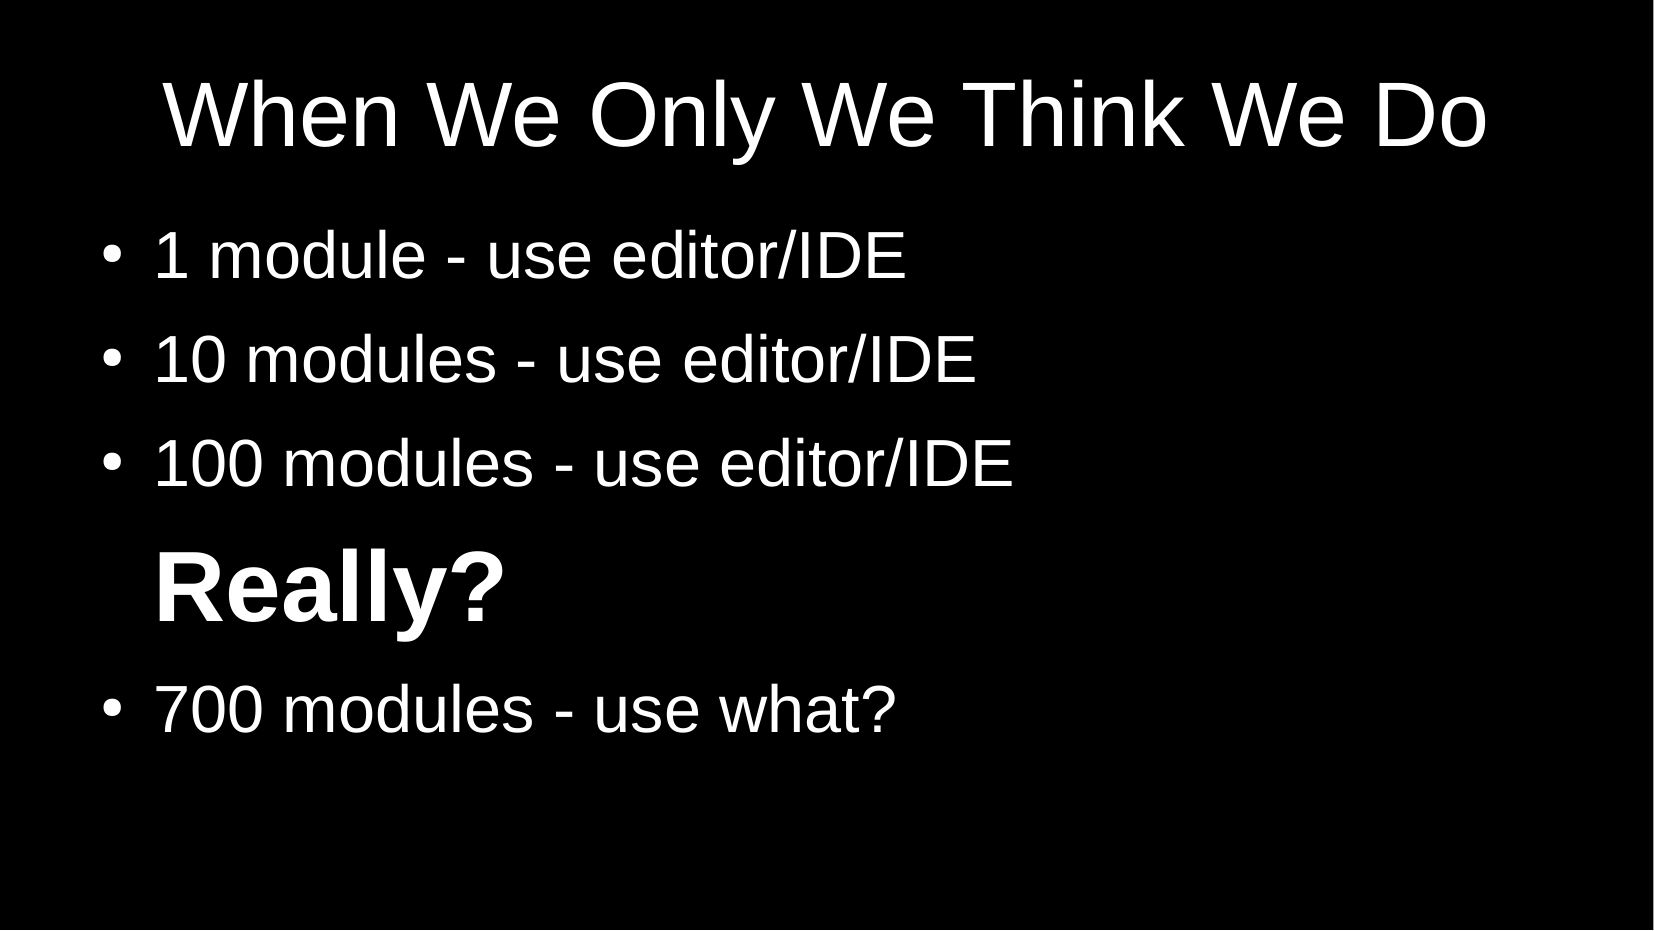

# When We Only We Think We Do
1 module - use editor/IDE
10 modules - use editor/IDE
100 modules - use editor/IDE
Really?
700 modules - use what?